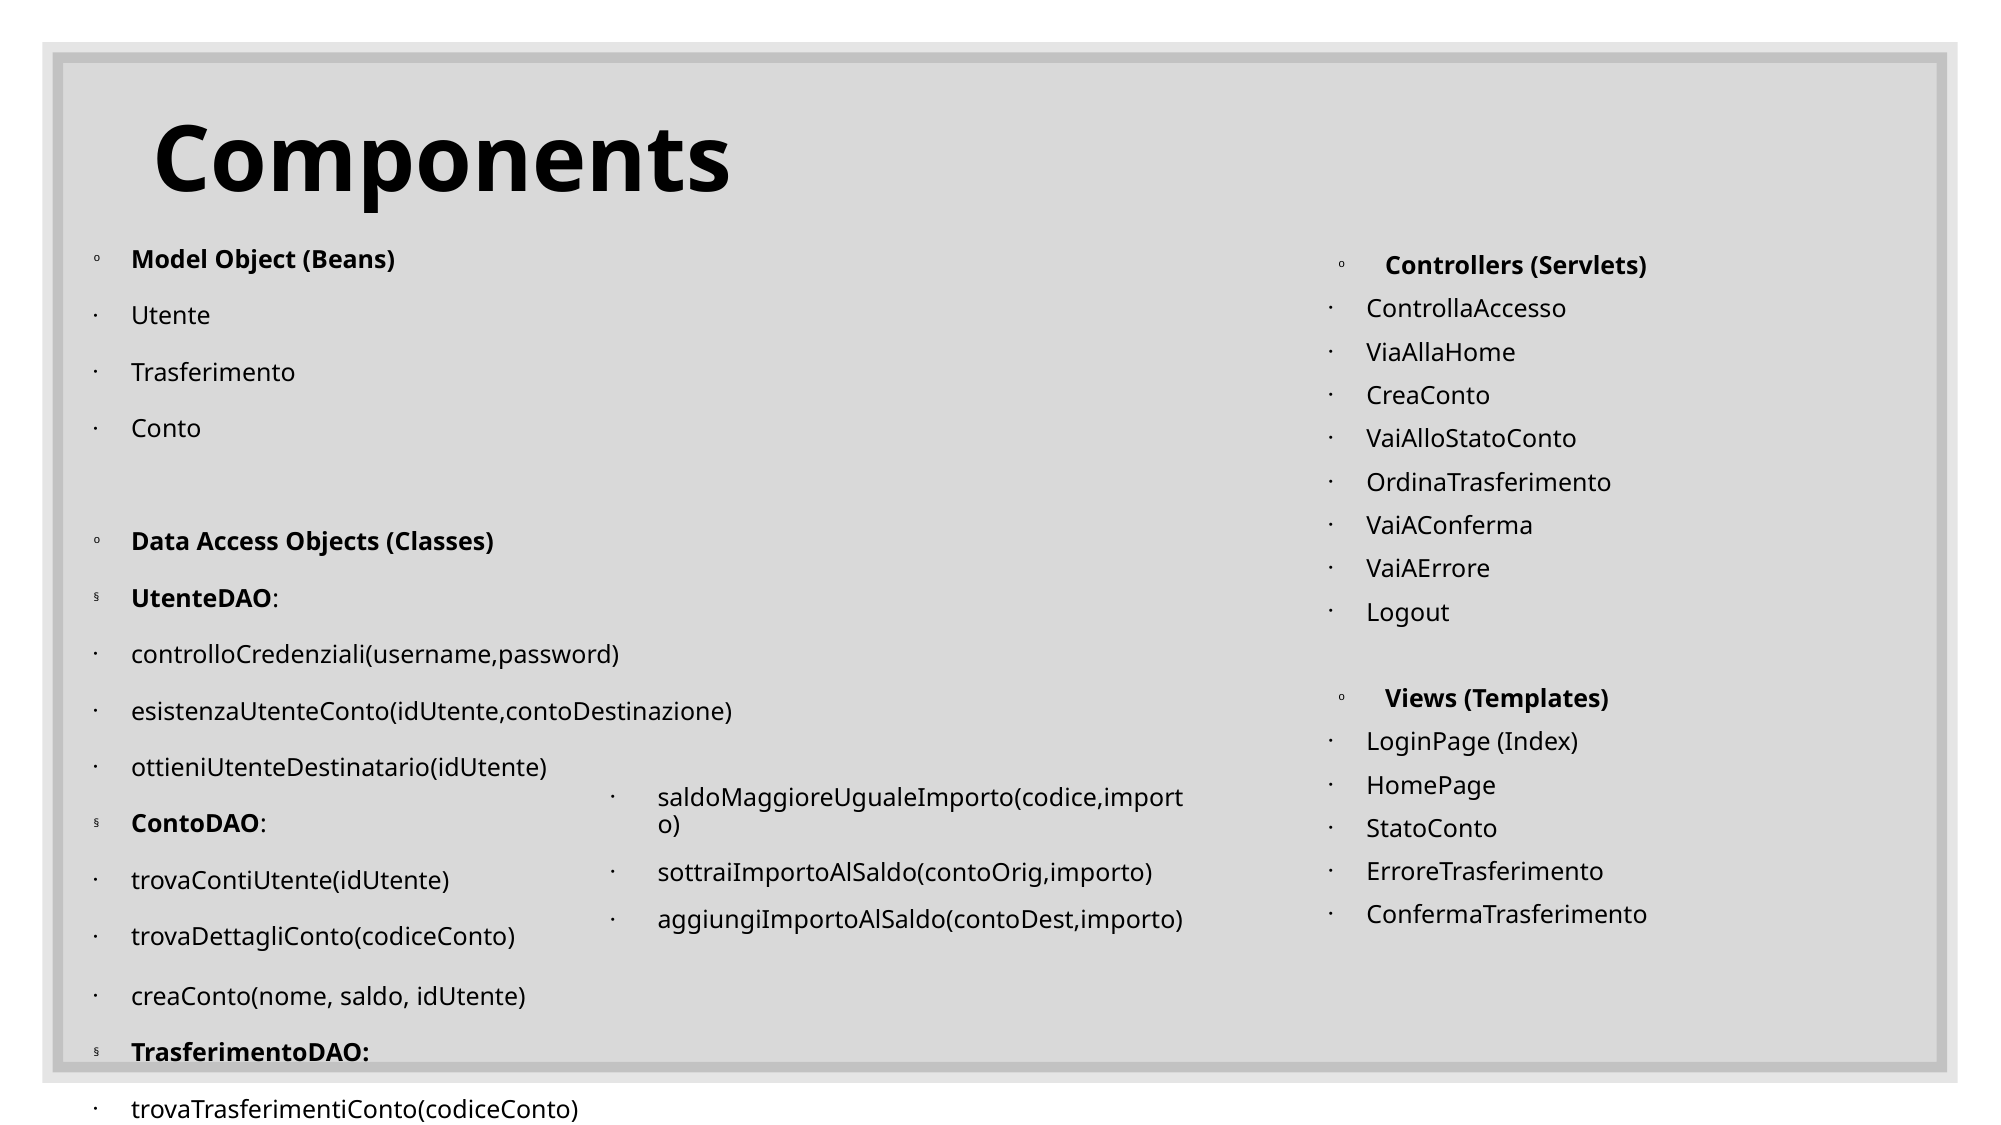

# Components
Model Object (Beans)
Utente
Trasferimento
Conto
Data Access Objects (Classes)
UtenteDAO:
controlloCredenziali(username,password)
esistenzaUtenteConto(idUtente,contoDestinazione)
ottieniUtenteDestinatario(idUtente)
ContoDAO:
trovaContiUtente(idUtente)
trovaDettagliConto(codiceConto)
creaConto(nome, saldo, idUtente)
TrasferimentoDAO:
trovaTrasferimentiConto(codiceConto)
effettuaTrasferimento(contoOrigine, contoDestinazione, causale, importo, idUtenteDest)
Controllers (Servlets)
ControllaAccesso
ViaAllaHome
CreaConto
VaiAlloStatoConto
OrdinaTrasferimento
VaiAConferma
VaiAErrore
Logout
Views (Templates)
LoginPage (Index)
HomePage
StatoConto
ErroreTrasferimento
ConfermaTrasferimento
saldoMaggioreUgualeImporto(codice,importo)
sottraiImportoAlSaldo(contoOrig,importo)
aggiungiImportoAlSaldo(contoDest,importo)